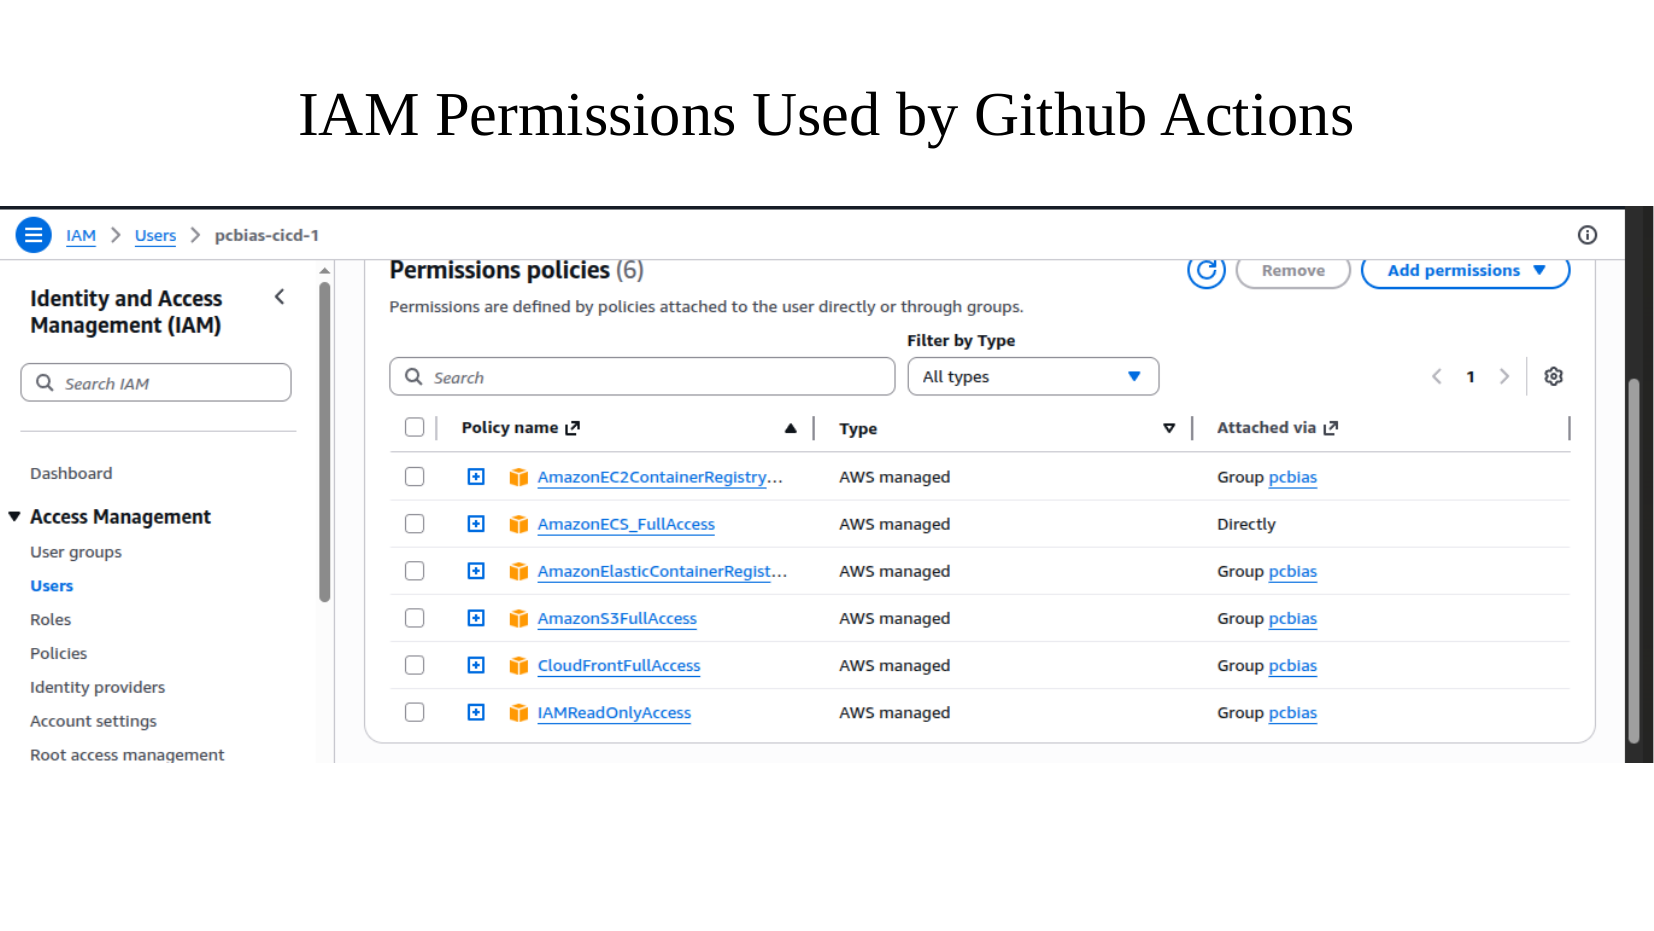

# IAM Permissions Used by Github Actions